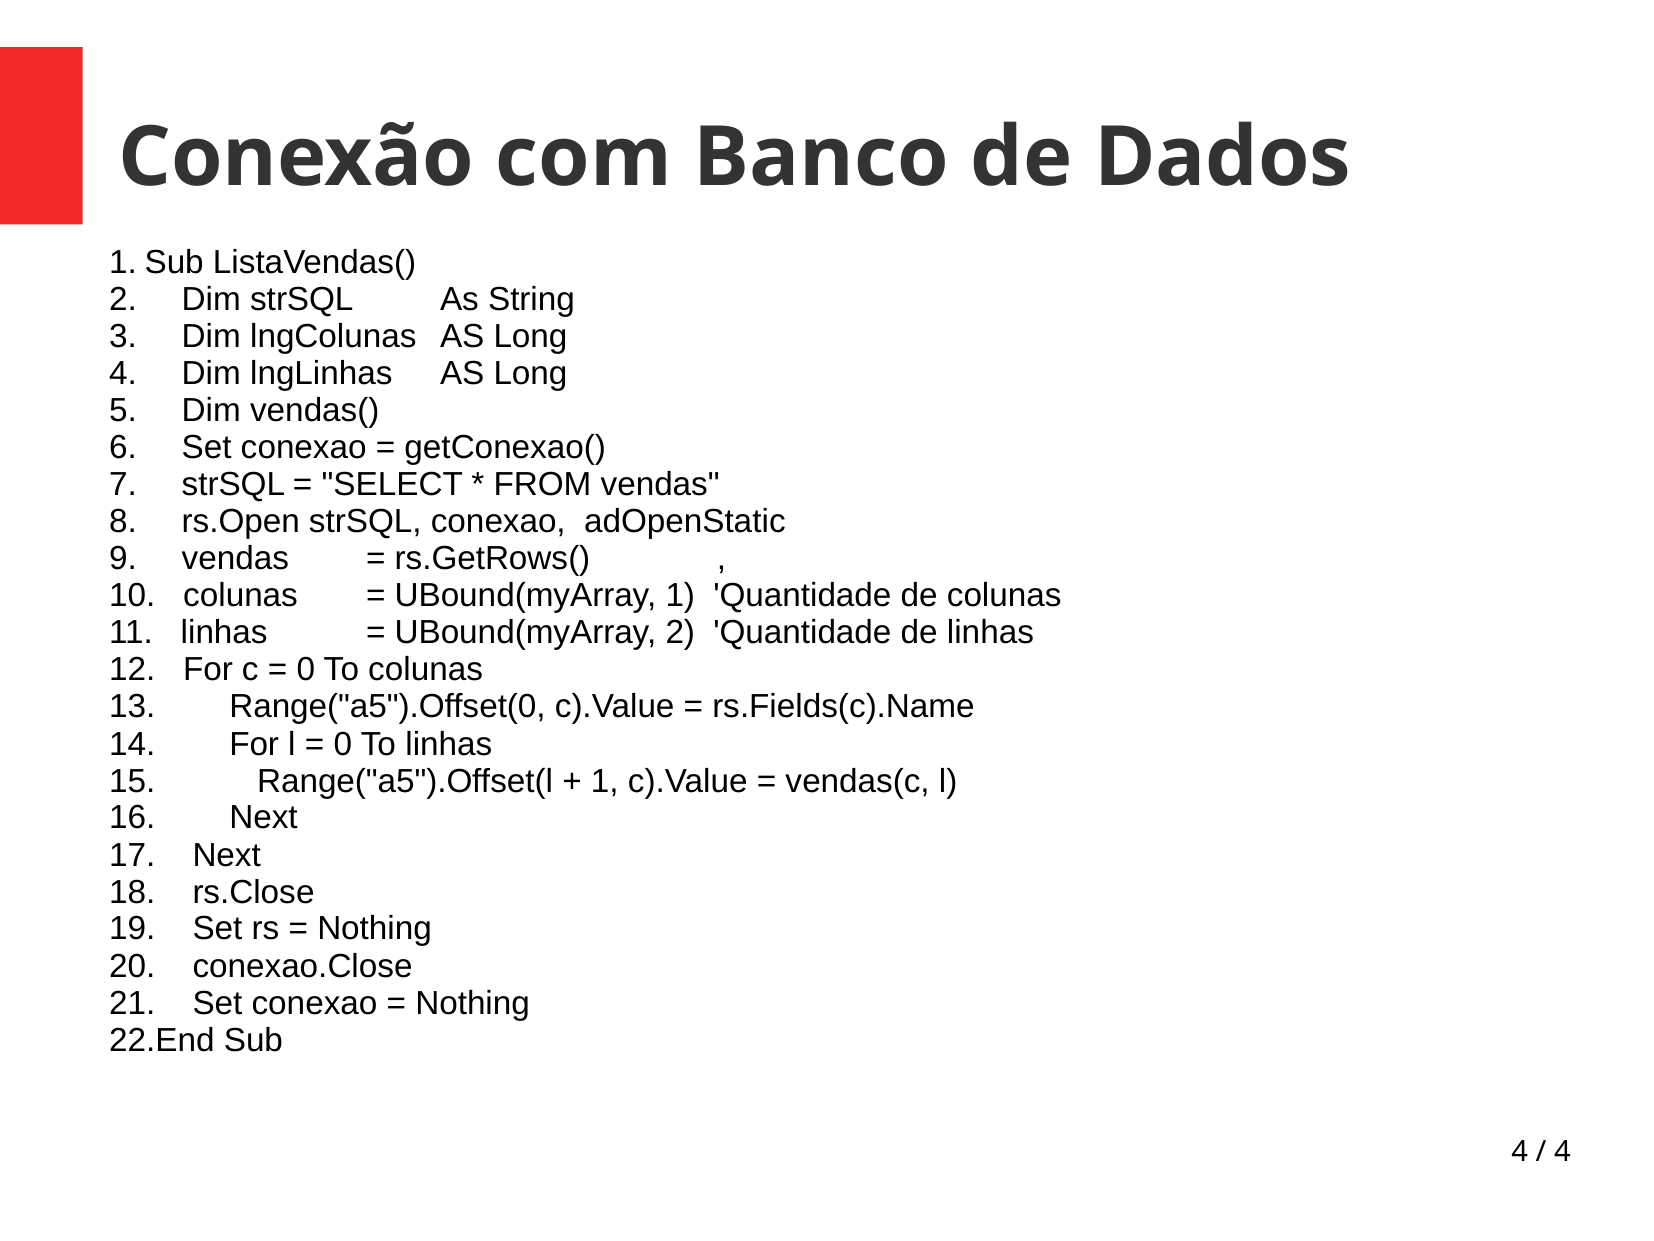

# Conexão com Banco de Dados
Sub ListaVendas()
 Dim strSQL 		As String
 Dim lngColunas 	AS Long
 Dim lngLinhas 	AS Long
 Dim vendas()
 Set conexao = getConexao()
 strSQL = "SELECT * FROM vendas"
 rs.Open strSQL, conexao, adOpenStatic
 vendas 	= rs.GetRows()	 ,
 colunas 	= UBound(myArray, 1) 'Quantidade de colunas
 linhas 		= UBound(myArray, 2) 'Quantidade de linhas
 For c = 0 To colunas
 Range("a5").Offset(0, c).Value = rs.Fields(c).Name
 For l = 0 To linhas
 Range("a5").Offset(l + 1, c).Value = vendas(c, l)
 Next
 Next
 rs.Close
 Set rs = Nothing
 conexao.Close
 Set conexao = Nothing
End Sub
4